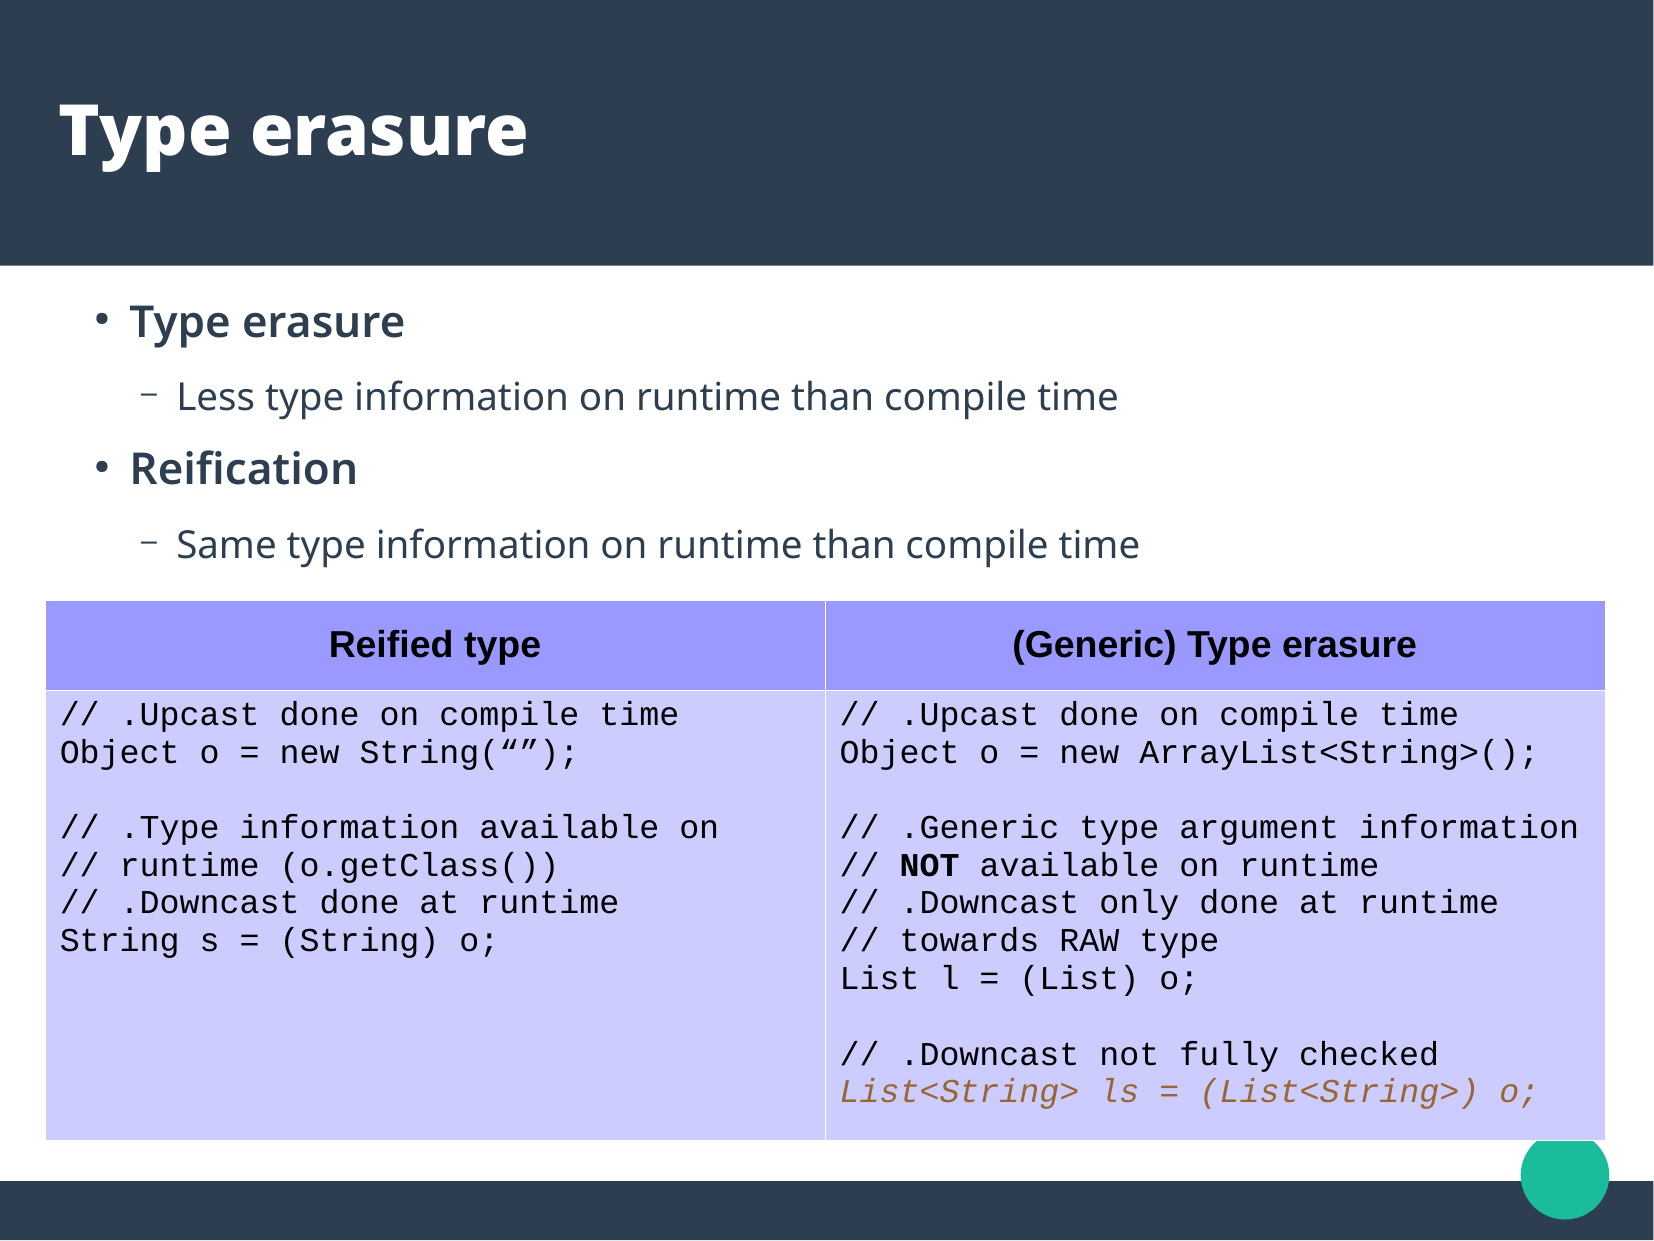

# Type erasure
Type erasure
Less type information on runtime than compile time
Reification
Same type information on runtime than compile time
| Reified type | (Generic) Type erasure |
| --- | --- |
| // .Upcast done on compile time Object o = new String(“”); // .Type information available on // runtime (o.getClass()) // .Downcast done at runtime String s = (String) o; | // .Upcast done on compile time Object o = new ArrayList<String>(); // .Generic type argument information // NOT available on runtime // .Downcast only done at runtime // towards RAW type List l = (List) o; // .Downcast not fully checked List<String> ls = (List<String>) o; |